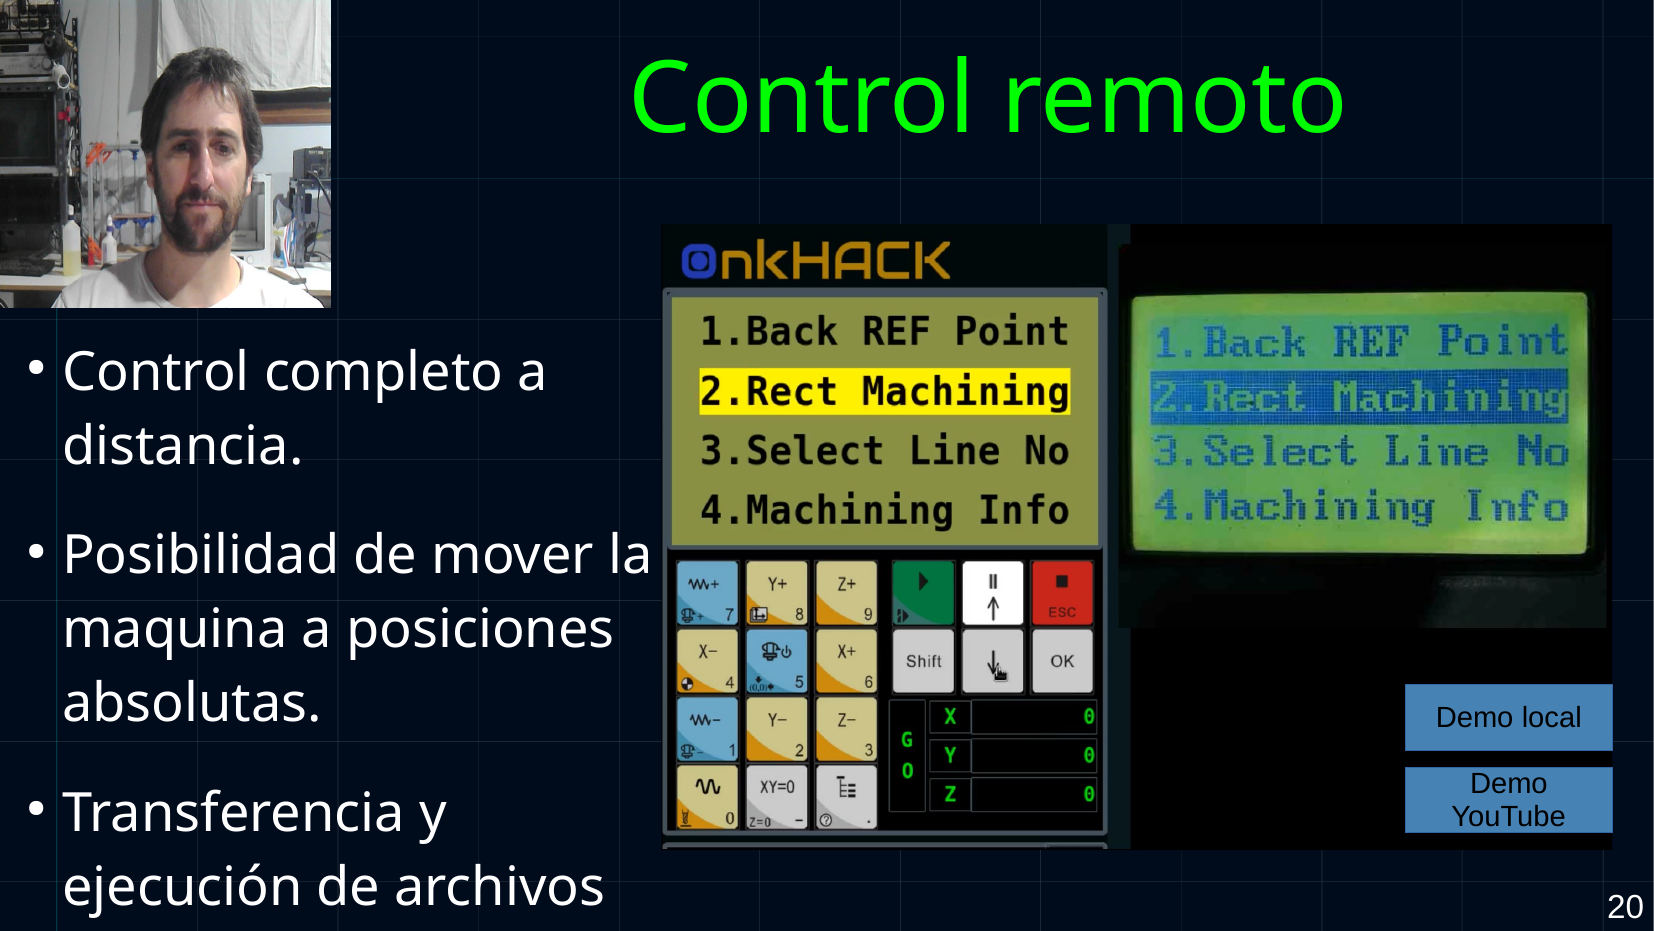

Control remoto
Control completo a distancia.
Posibilidad de mover la maquina a posiciones absolutas.
Transferencia y ejecución de archivos
Demo local
Demo YouTube